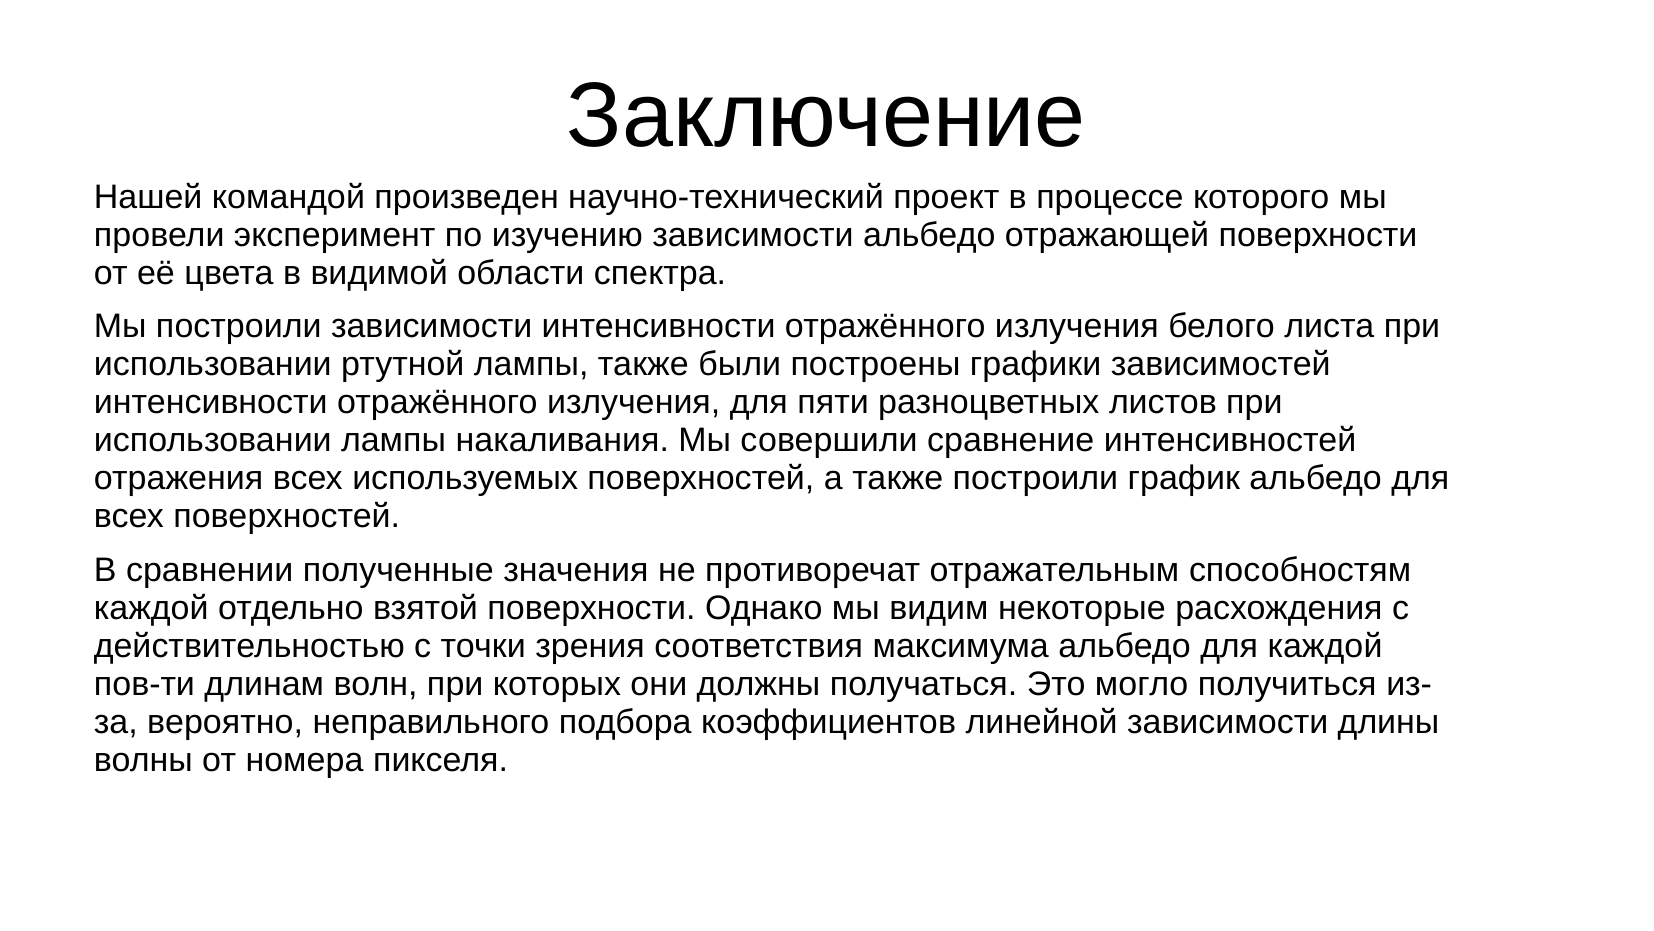

# Заключение
Нашей командой произведен научно-технический проект в процессе которого мы провели эксперимент по изучению зависимости альбедо отражающей поверхности от её цвета в видимой области спектра.
Мы построили зависимости интенсивности отражённого излучения белого листа при использовании ртутной лампы, также были построены графики зависимостей интенсивности отражённого излучения, для пяти разноцветных листов при использовании лампы накаливания. Мы совершили сравнение интенсивностей отражения всех используемых поверхностей, а также построили график альбедо для всех поверхностей.
В сравнении полученные значения не противоречат отражательным способностям каждой отдельно взятой поверхности. Однако мы видим некоторые расхождения с действительностью с точки зрения соответствия максимума альбедо для каждой пов-ти длинам волн, при которых они должны получаться. Это могло получиться из-за, вероятно, неправильного подбора коэффициентов линейной зависимости длины волны от номера пикселя.